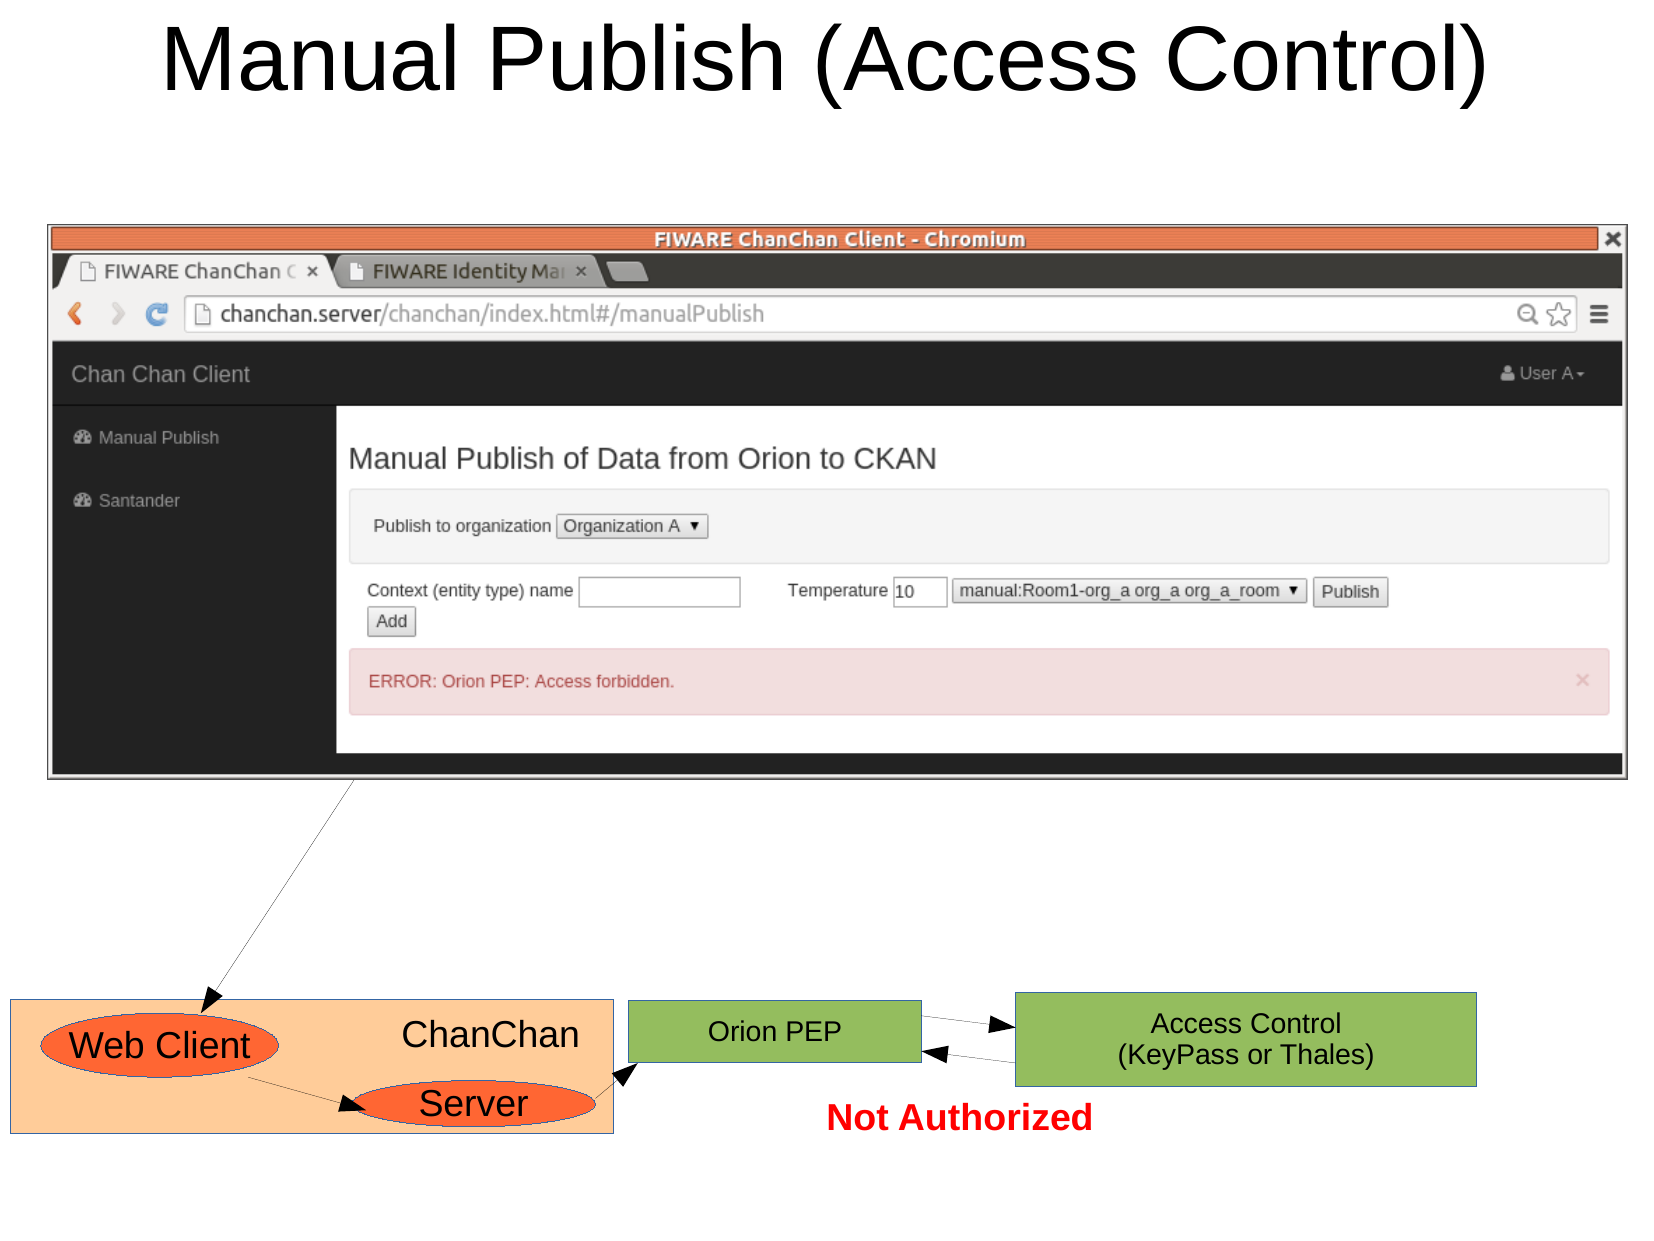

# Manual Publish (Access Control)
Access Control
(KeyPass or Thales)
ChanChan
Web Client
Server
Orion PEP
Not Authorized